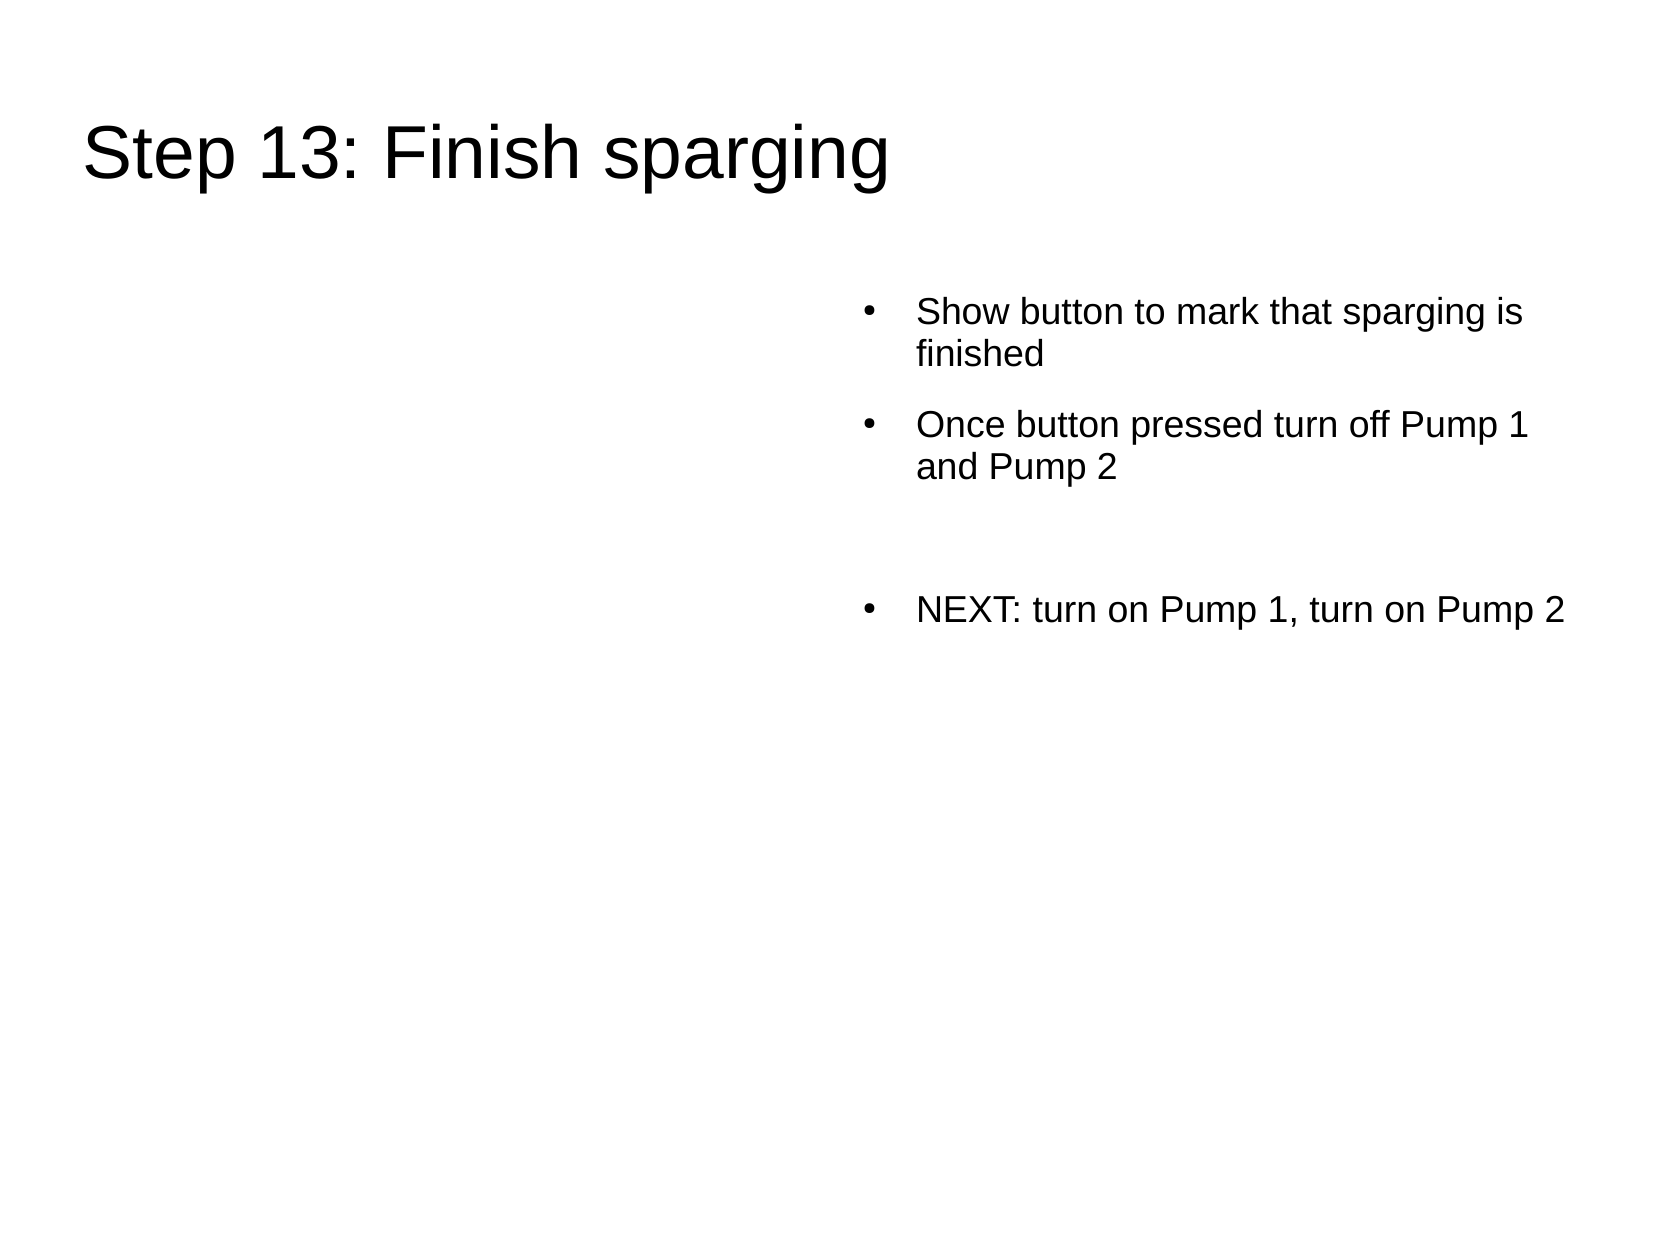

# Step 13: Finish sparging
Show button to mark that sparging is finished
Once button pressed turn off Pump 1 and Pump 2
NEXT: turn on Pump 1, turn on Pump 2